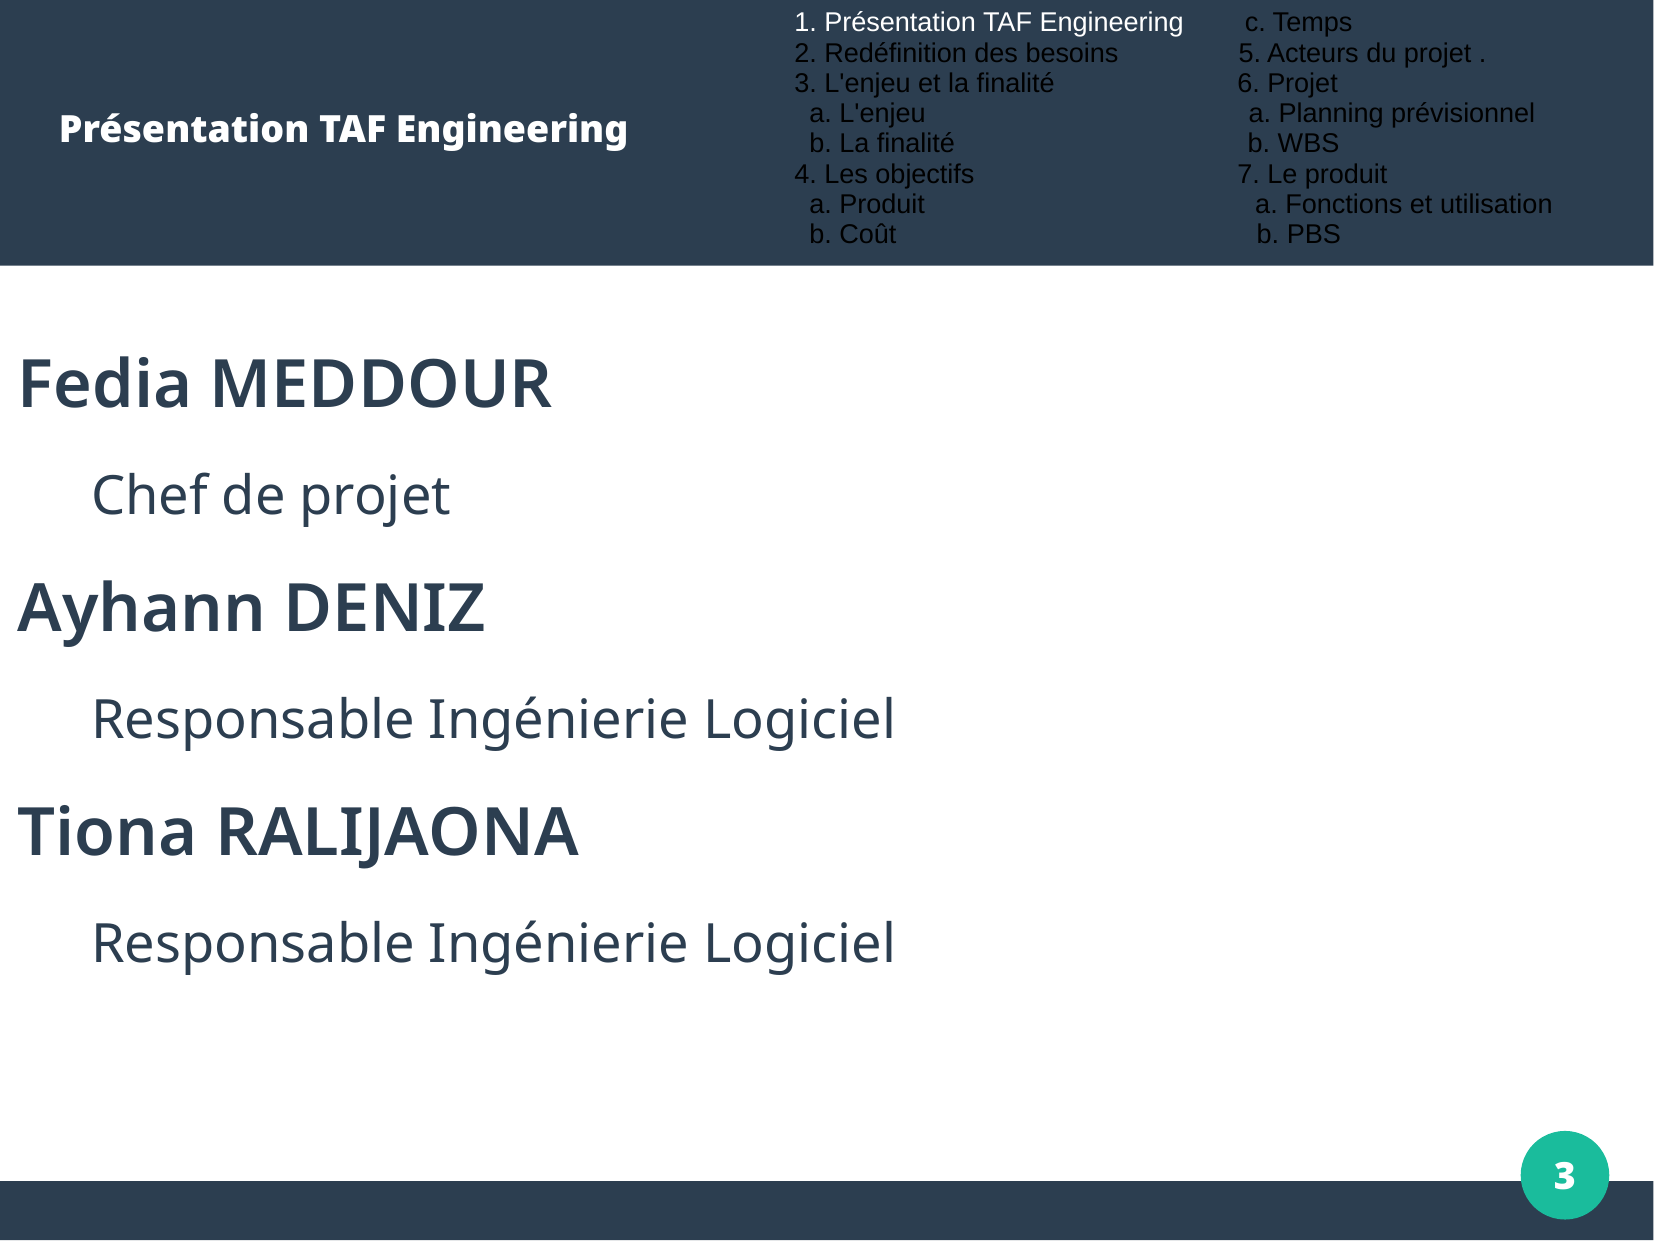

1. Présentation TAF Engineering	 c. Temps
2. Redéfinition des besoins 5. Acteurs du projet .
3. L'enjeu et la finalité 	6. Projet
 a. L'enjeu a. Planning prévisionnel
 b. La finalité b. WBS
4. Les objectifs 				7. Le produit
 a. Produit a. Fonctions et utilisation b. Coût b. PBS
# Présentation TAF Engineering
Fedia MEDDOUR
Chef de projet
Ayhann DENIZ
Responsable Ingénierie Logiciel
Tiona RALIJAONA
Responsable Ingénierie Logiciel
3